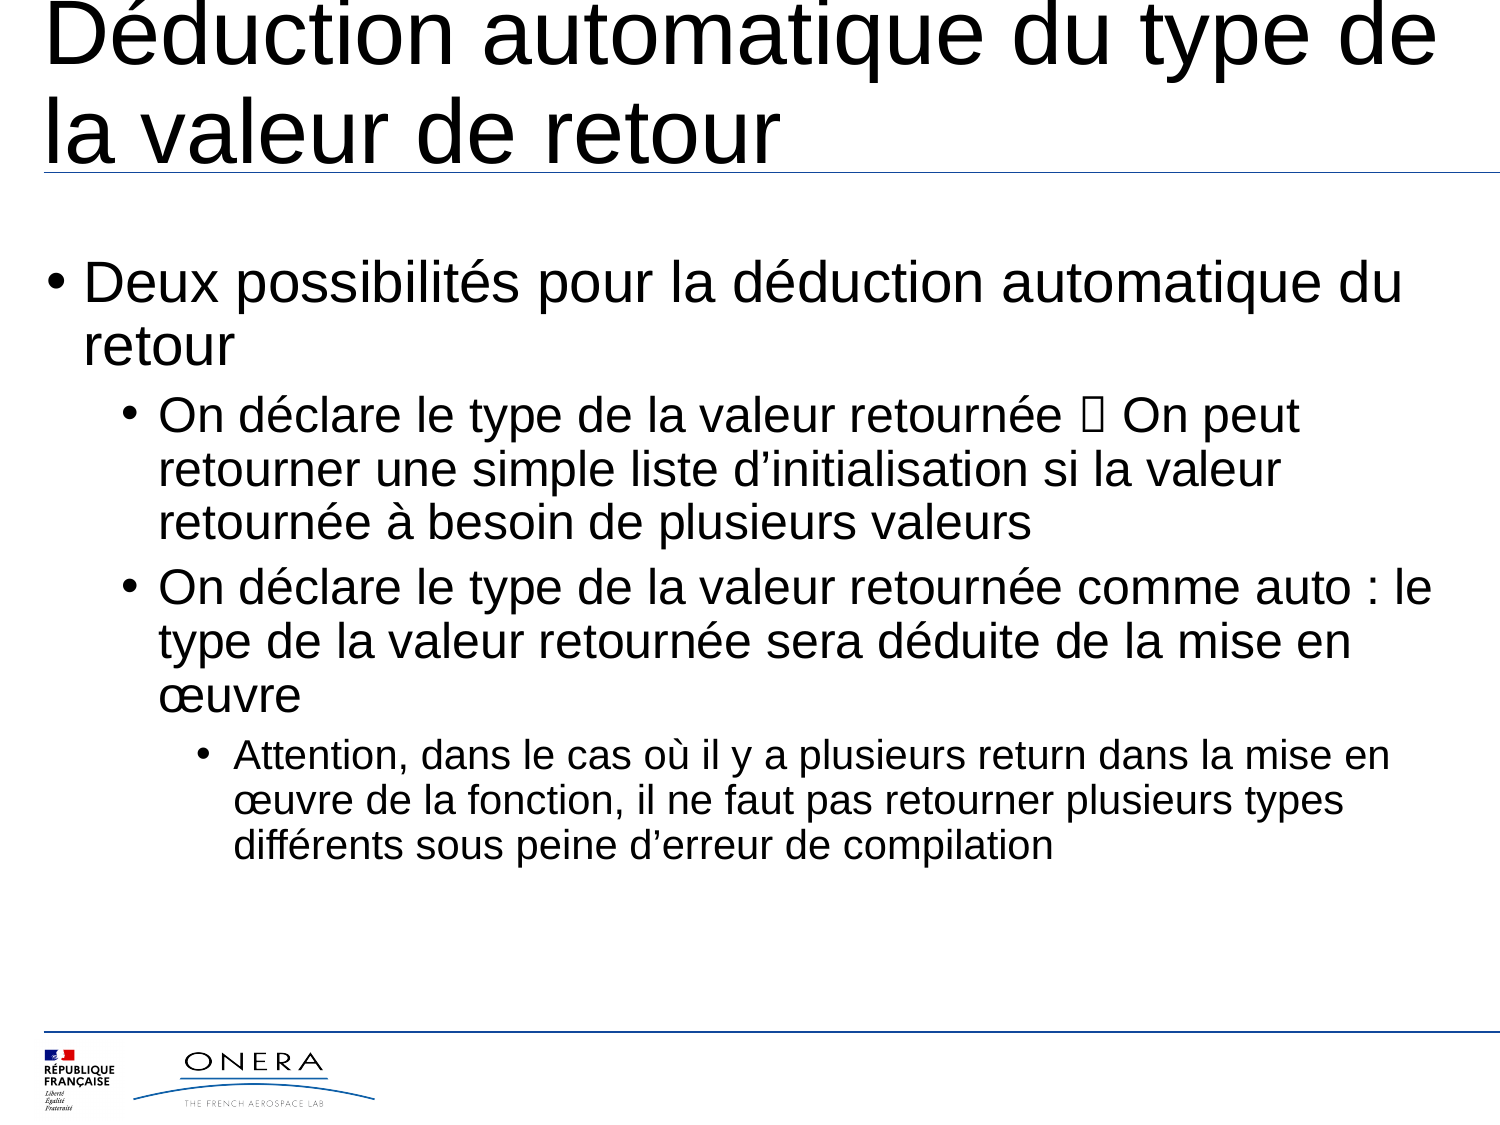

Déduction automatique du type de la valeur de retour
Deux possibilités pour la déduction automatique du retour
On déclare le type de la valeur retournée  On peut retourner une simple liste d’initialisation si la valeur retournée à besoin de plusieurs valeurs
On déclare le type de la valeur retournée comme auto : le type de la valeur retournée sera déduite de la mise en œuvre
Attention, dans le cas où il y a plusieurs return dans la mise en œuvre de la fonction, il ne faut pas retourner plusieurs types différents sous peine d’erreur de compilation